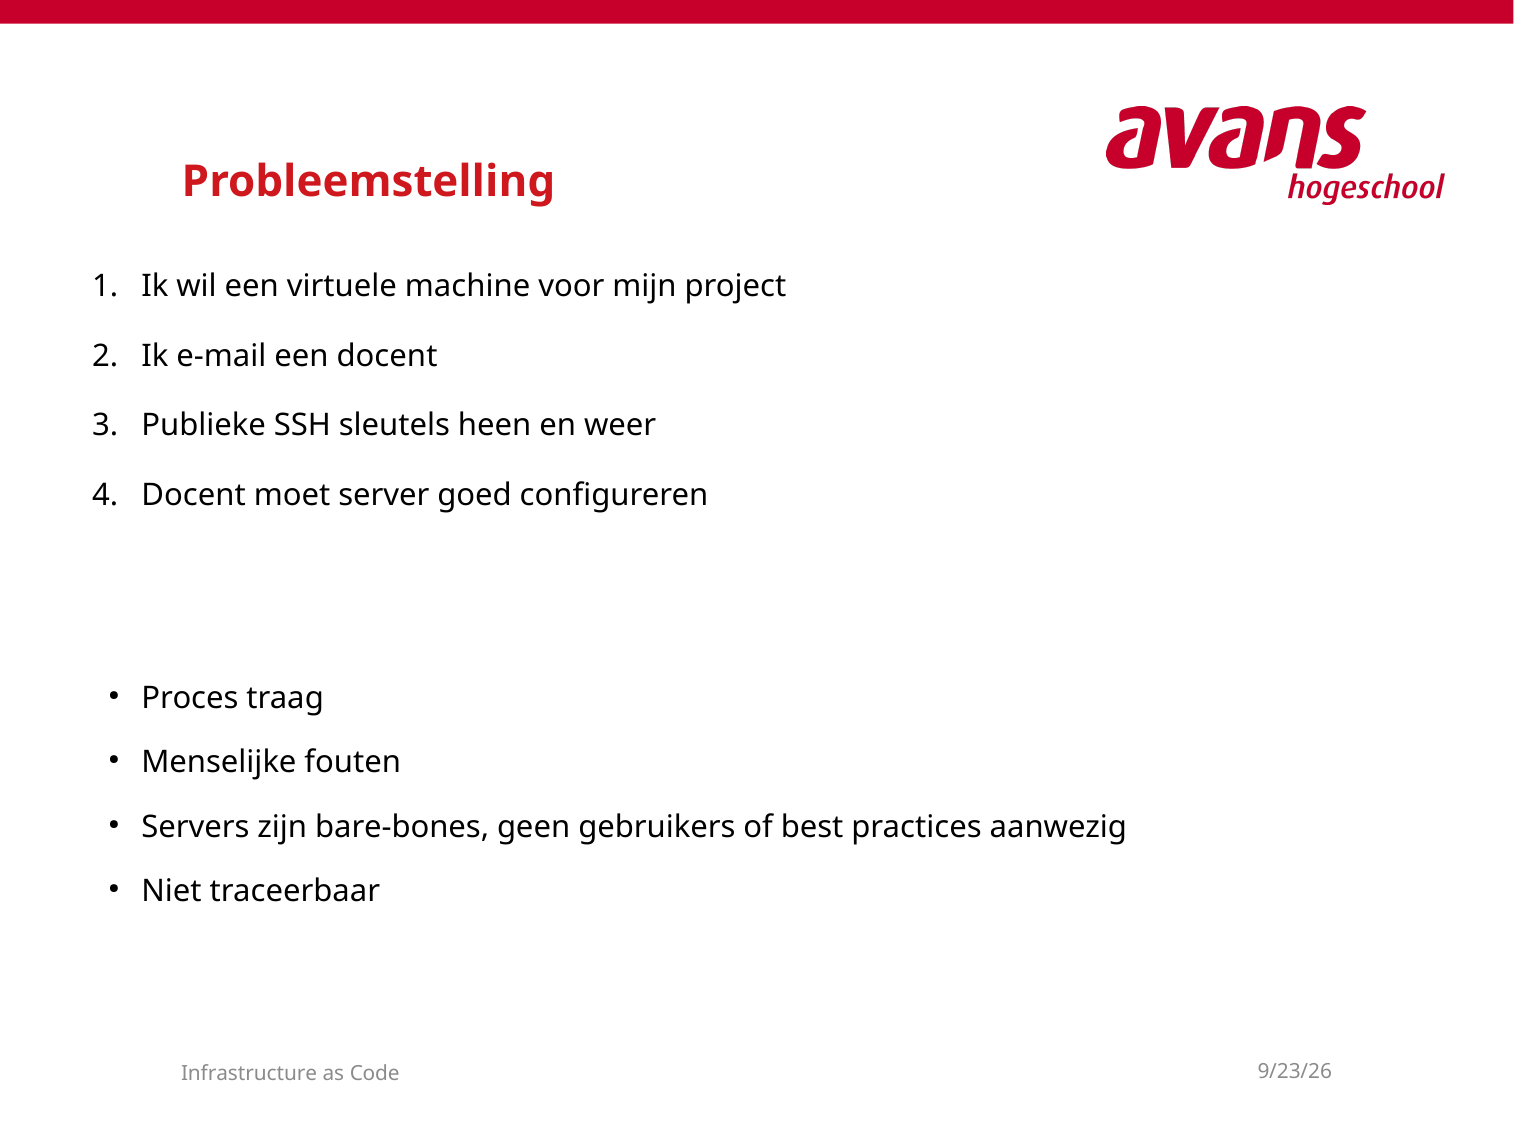

# Probleemstelling
Ik wil een virtuele machine voor mijn project
Ik e-mail een docent
Publieke SSH sleutels heen en weer
Docent moet server goed configureren
Proces traag
Menselijke fouten
Servers zijn bare-bones, geen gebruikers of best practices aanwezig
Niet traceerbaar